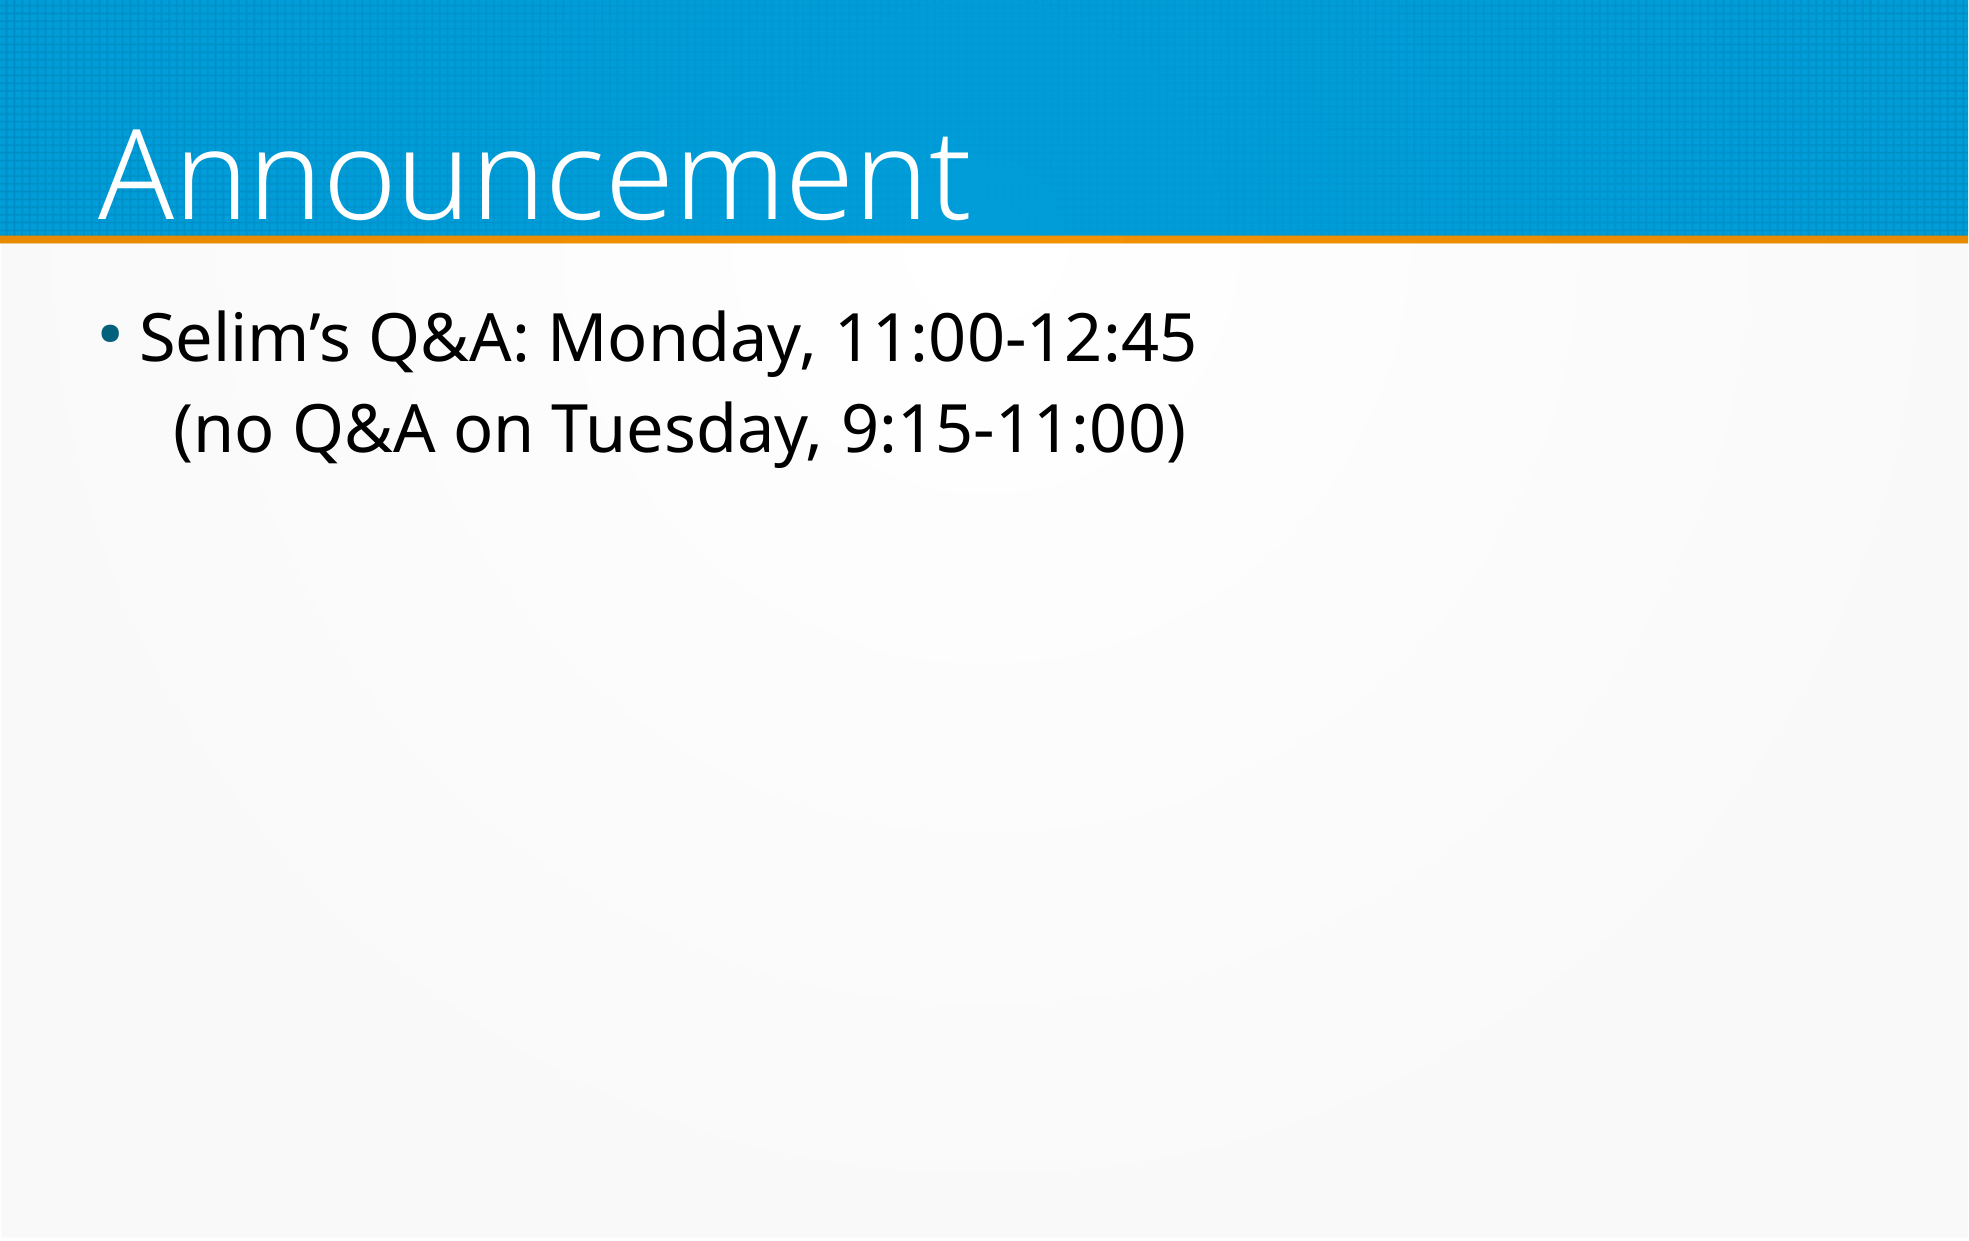

# Announcement
 Selim’s Q&A: Monday, 11:00-12:45
	(no Q&A on Tuesday, 9:15-11:00)